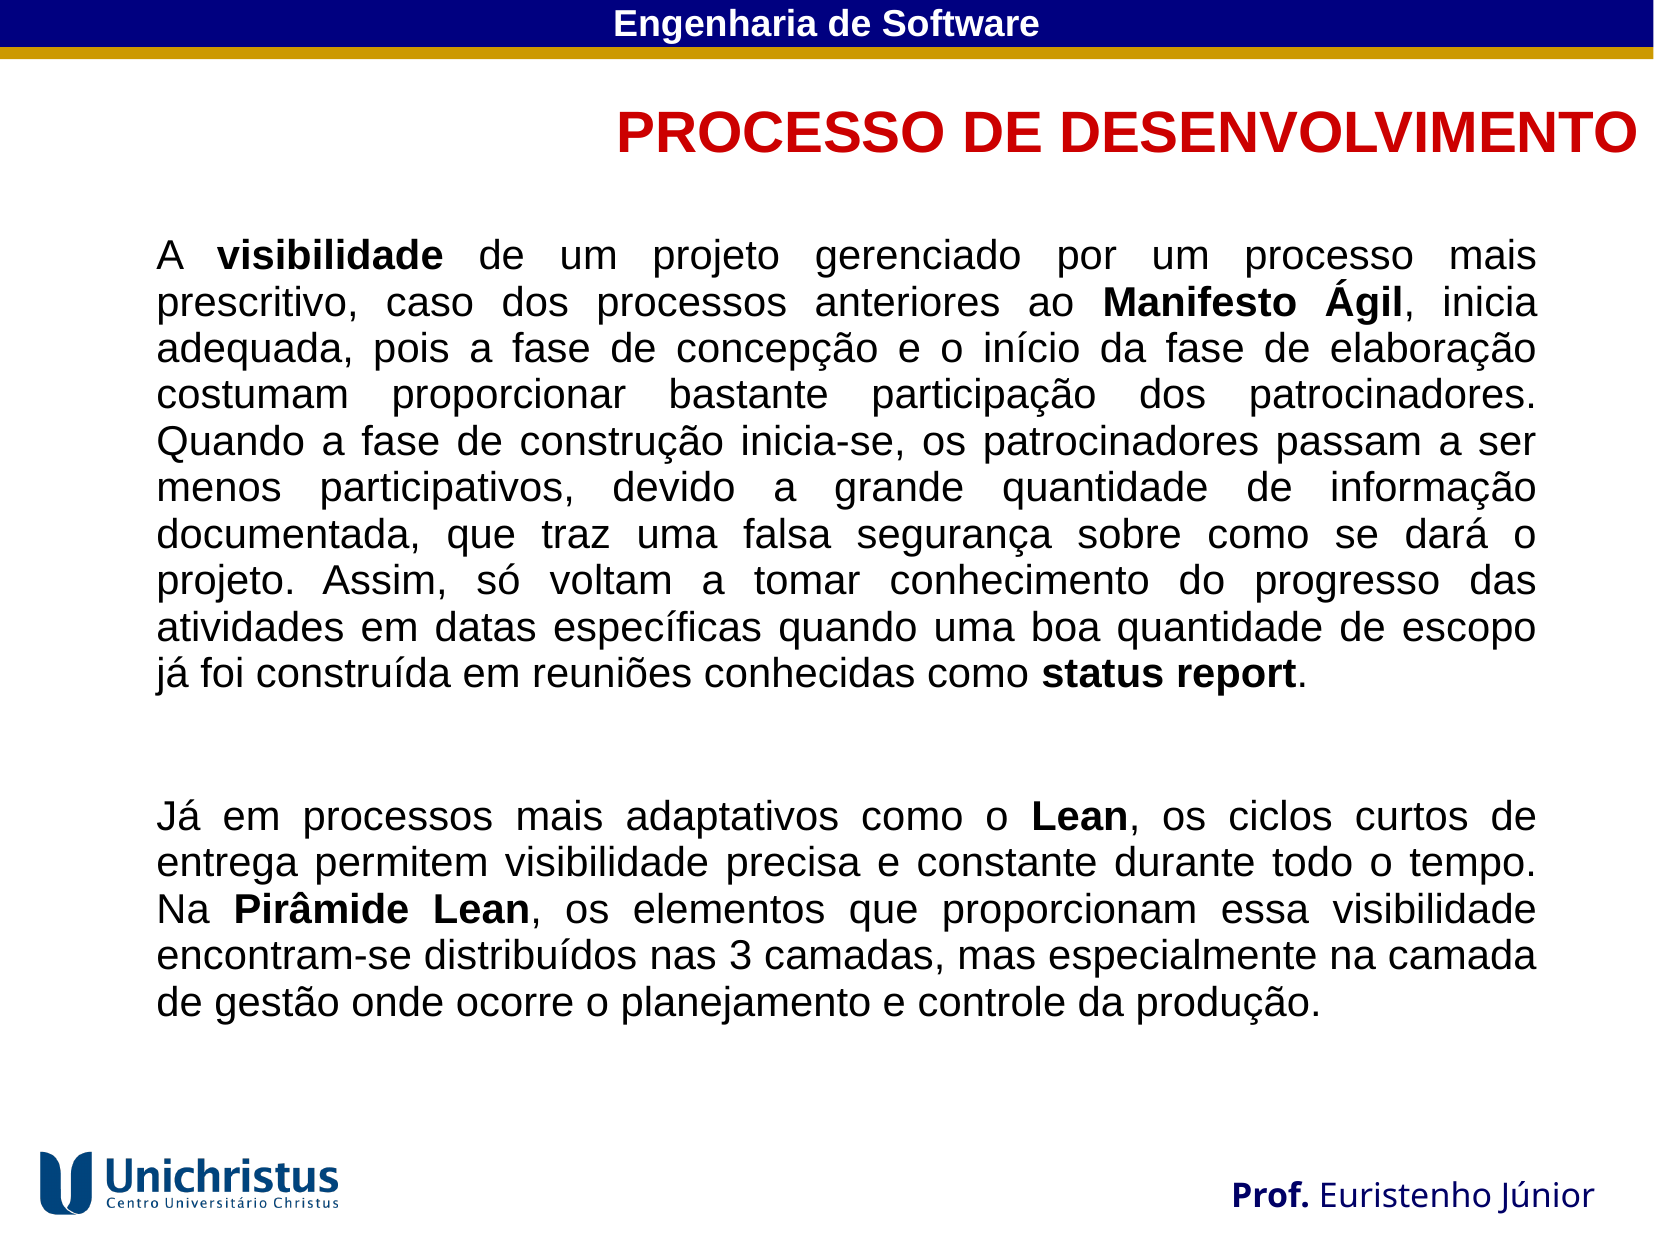

Engenharia de Software
PROCESSO DE DESENVOLVIMENTO
A visibilidade de um projeto gerenciado por um processo mais prescritivo, caso dos processos anteriores ao Manifesto Ágil, inicia adequada, pois a fase de concepção e o início da fase de elaboração costumam proporcionar bastante participação dos patrocinadores. Quando a fase de construção inicia-se, os patrocinadores passam a ser menos participativos, devido a grande quantidade de informação documentada, que traz uma falsa segurança sobre como se dará o projeto. Assim, só voltam a tomar conhecimento do progresso das atividades em datas específicas quando uma boa quantidade de escopo já foi construída em reuniões conhecidas como status report.
Já em processos mais adaptativos como o Lean, os ciclos curtos de entrega permitem visibilidade precisa e constante durante todo o tempo. Na Pirâmide Lean, os elementos que proporcionam essa visibilidade encontram-se distribuídos nas 3 camadas, mas especialmente na camada de gestão onde ocorre o planejamento e controle da produção.
Prof. Euristenho Júnior